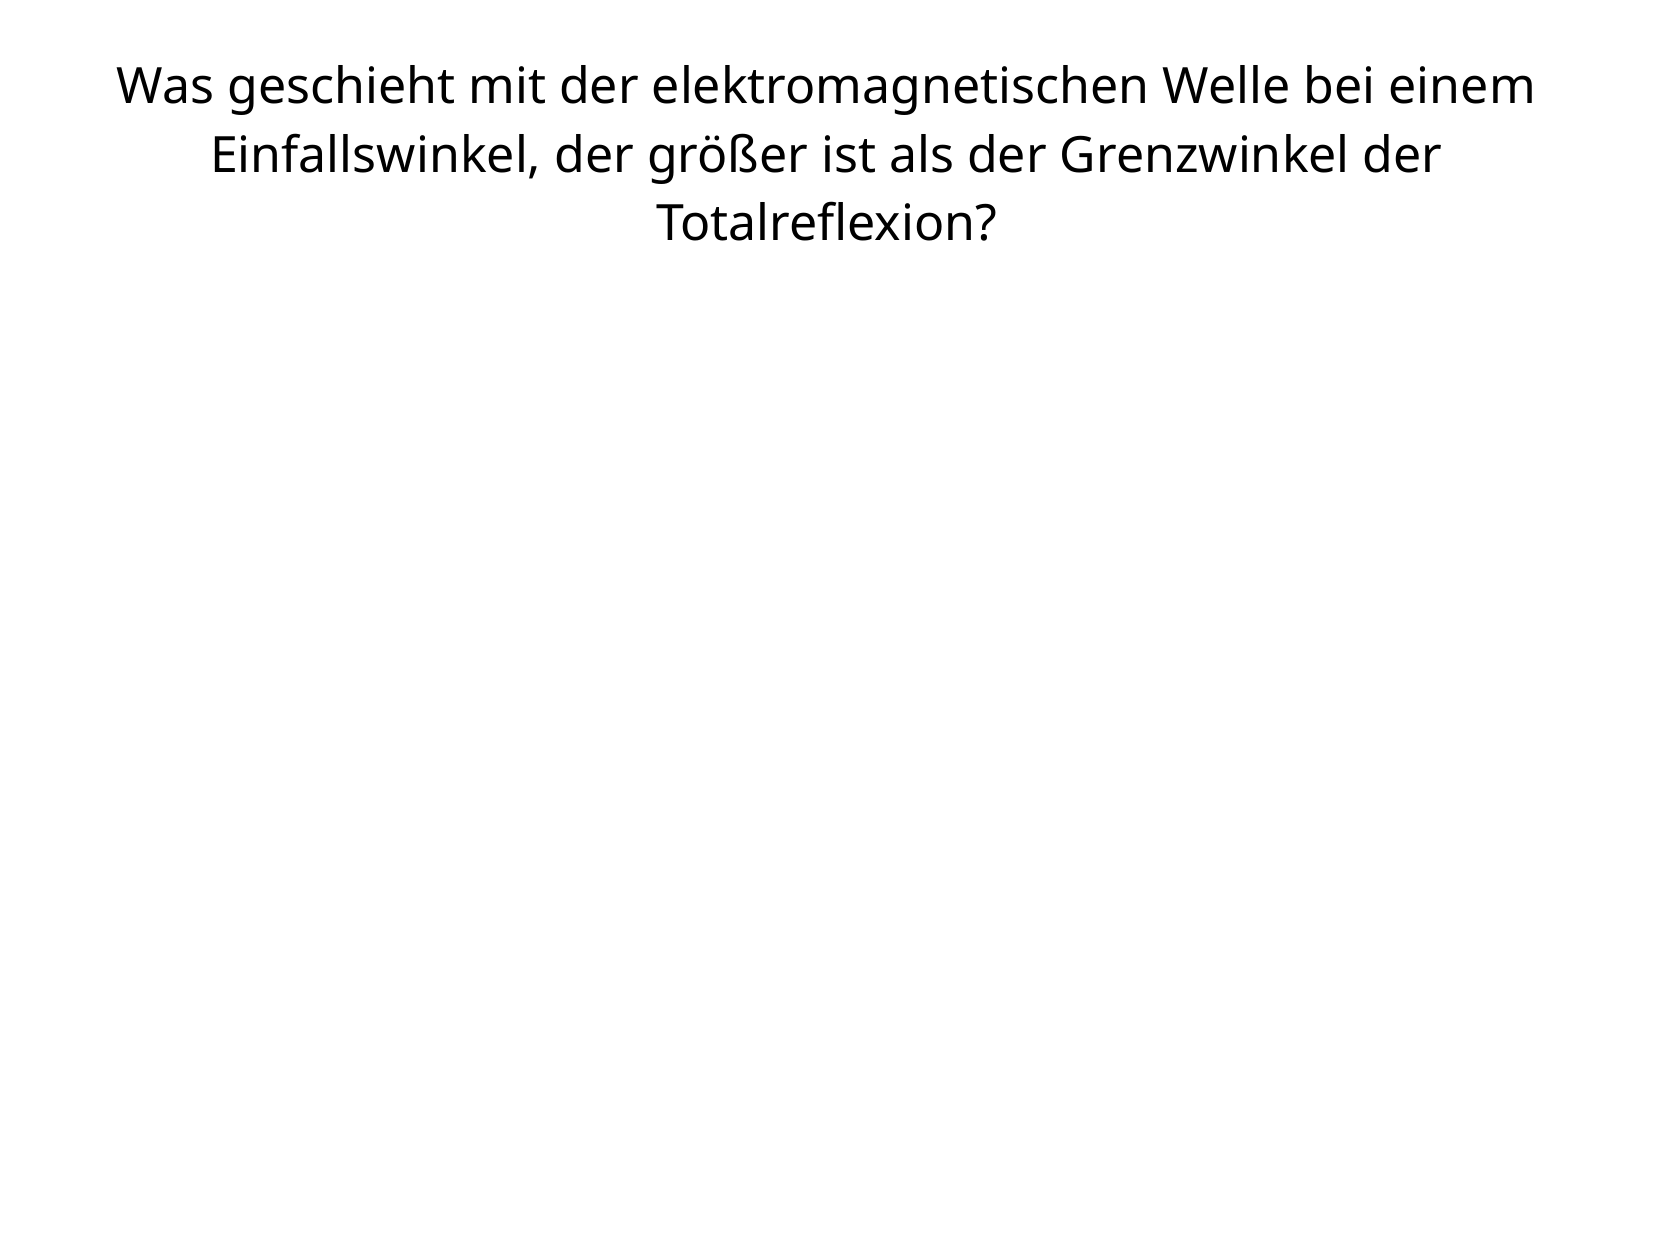

# Was geschieht mit der elektromagnetischen Welle bei einem Einfallswinkel, der größer ist als der Grenzwinkel der Totalreflexion?